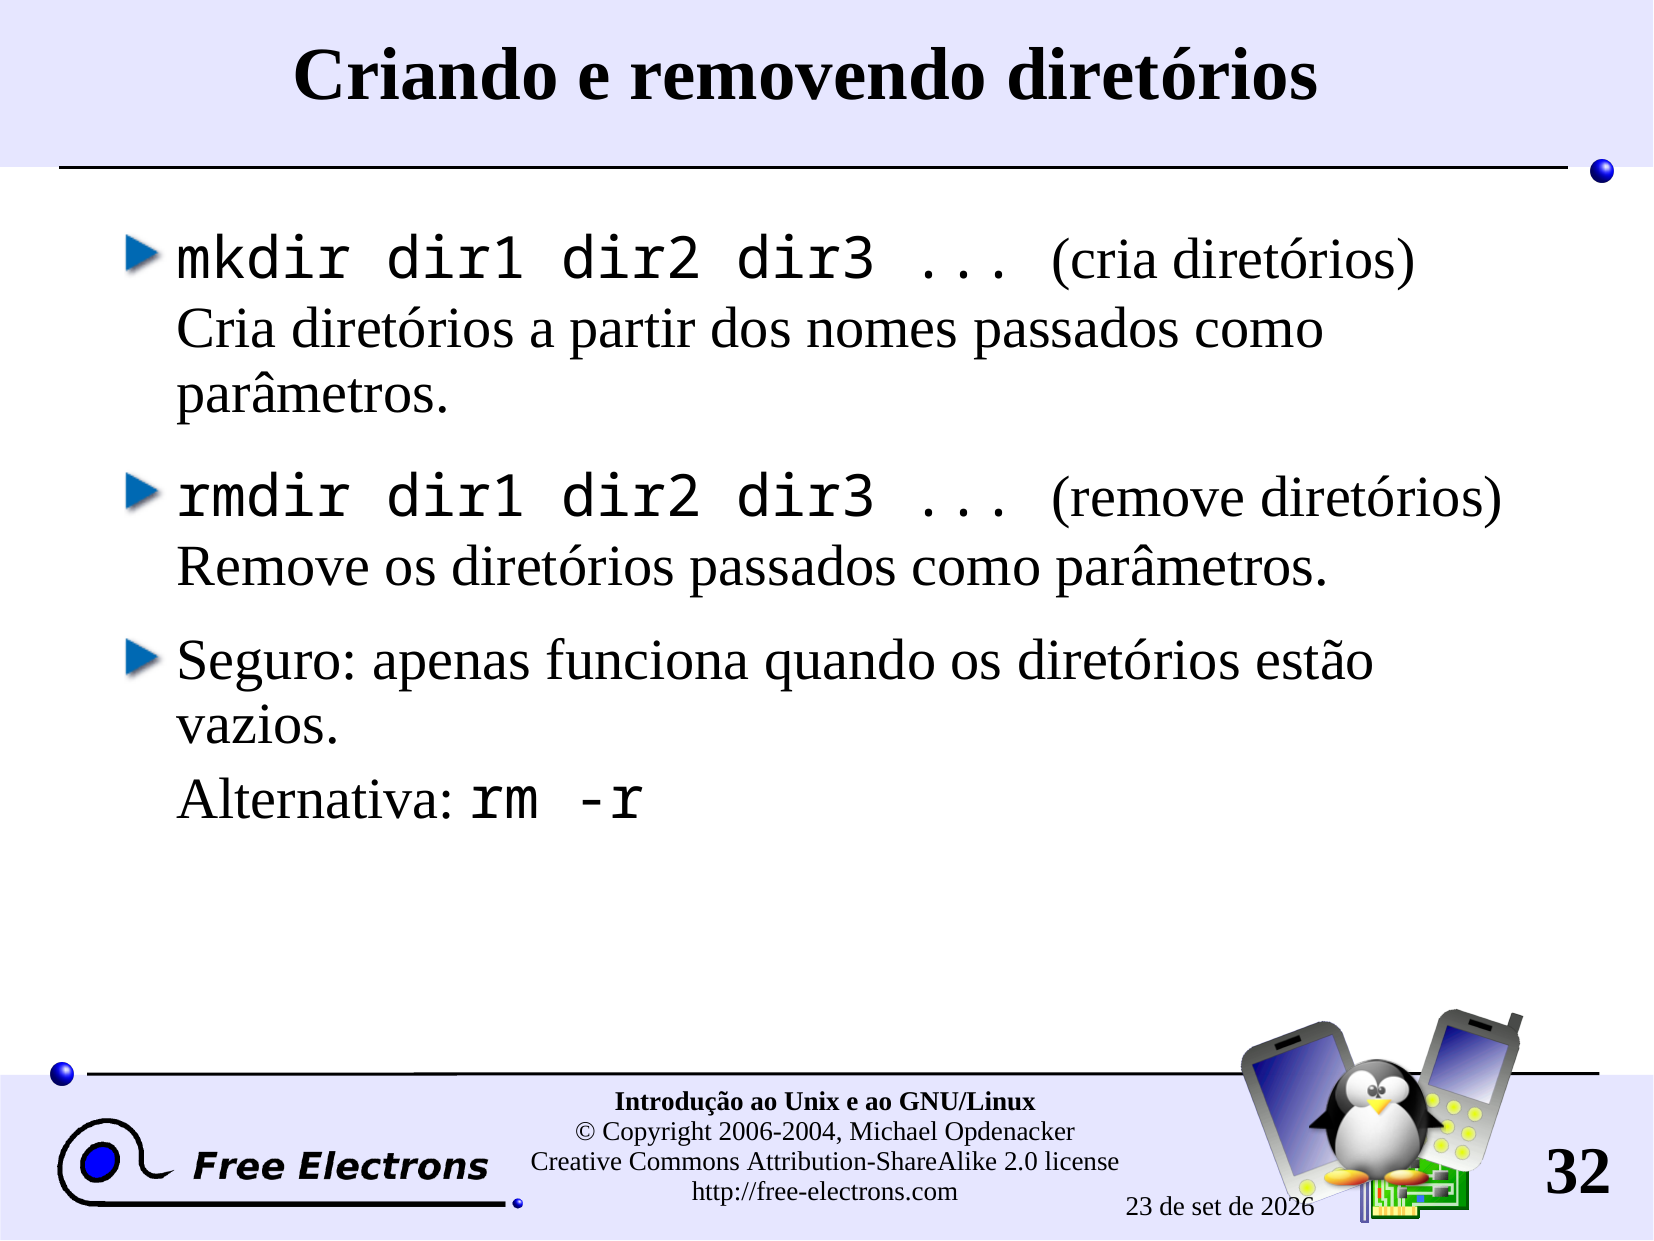

# Criando e removendo diretórios
mkdir dir1 dir2 dir3 ... (cria diretórios)
Cria diretórios a partir dos nomes passados como parâmetros.
rmdir dir1 dir2 dir3 ... (remove diretórios)
Remove os diretórios passados como parâmetros.
Seguro: apenas funciona quando os diretórios estão vazios.
Alternativa: rm -r